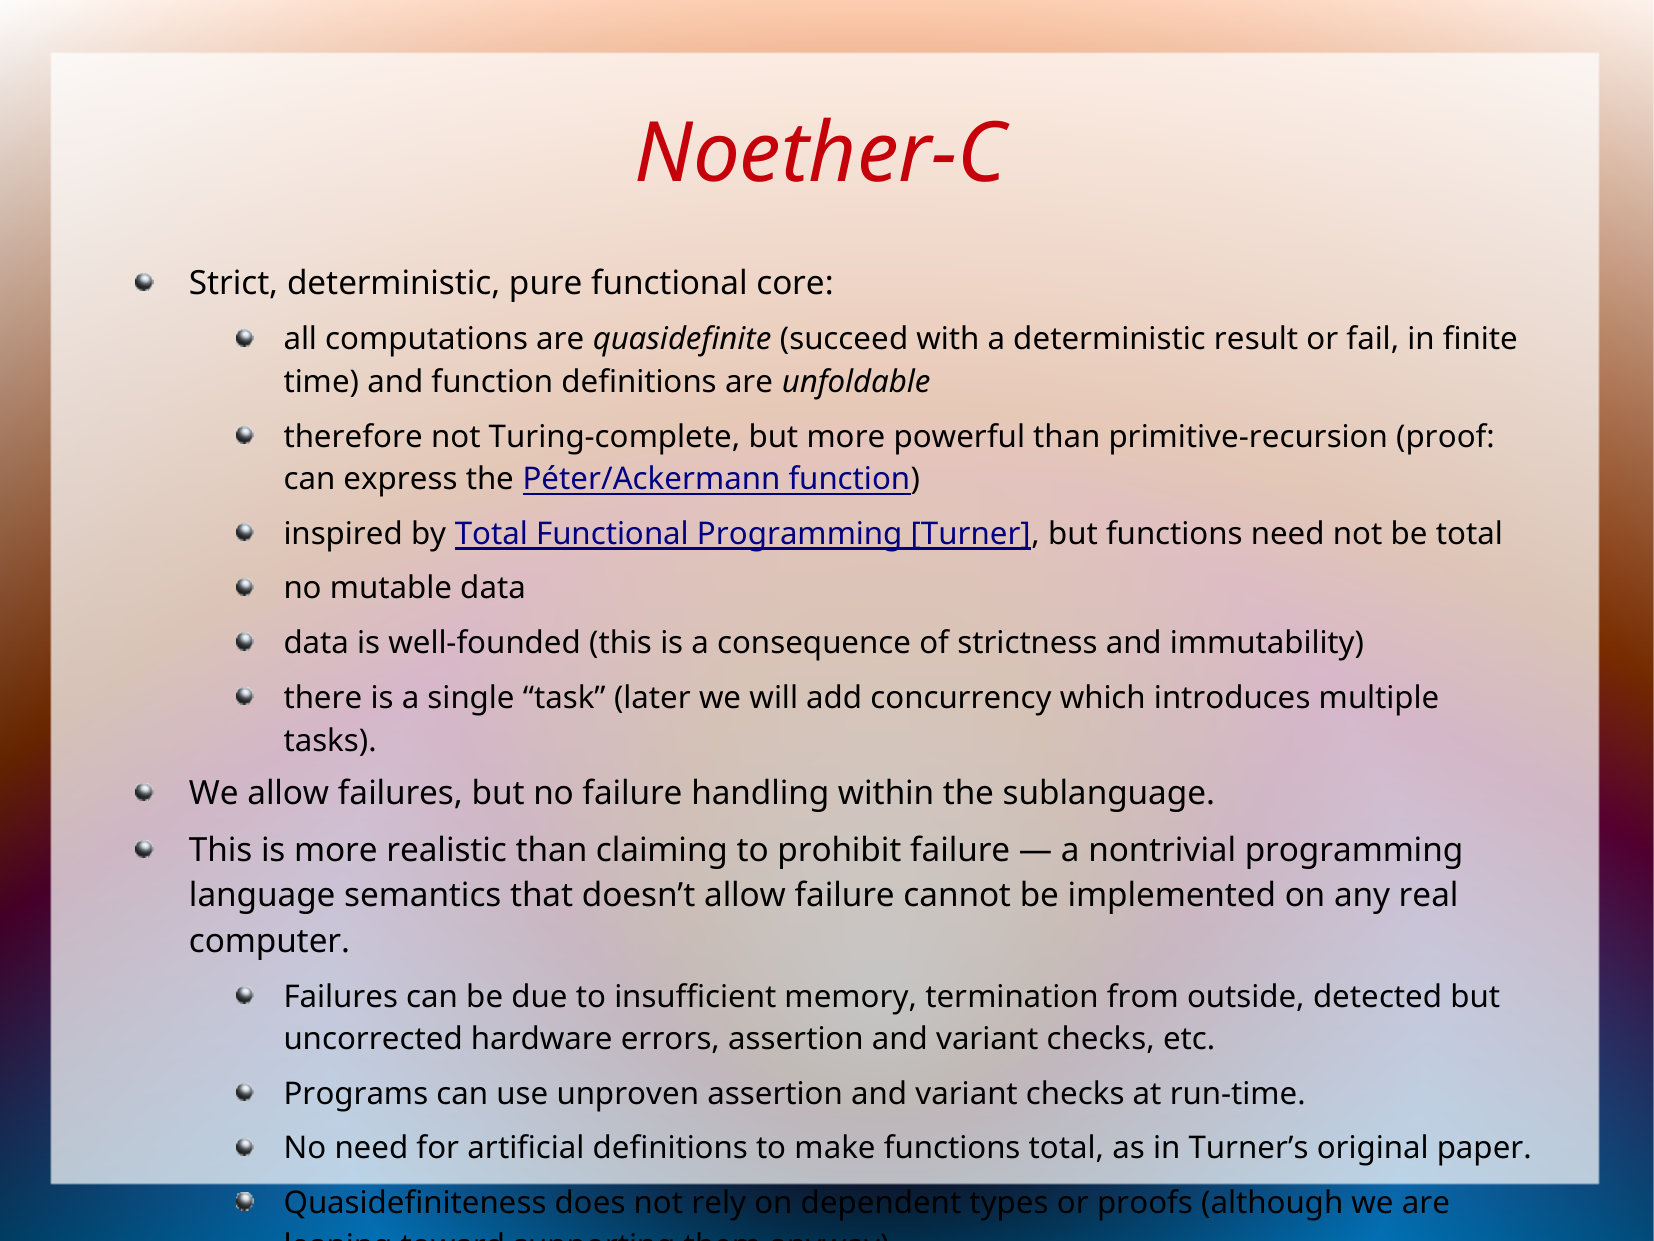

# Noether-C
Strict, deterministic, pure functional core:
all computations are quasidefinite (succeed with a deterministic result or fail, in finite time) and function definitions are unfoldable
therefore not Turing-complete, but more powerful than primitive-recursion (proof: can express the Péter/Ackermann function)
inspired by Total Functional Programming [Turner], but functions need not be total
no mutable data
data is well-founded (this is a consequence of strictness and immutability)
there is a single “task” (later we will add concurrency which introduces multiple tasks).
We allow failures, but no failure handling within the sublanguage.
This is more realistic than claiming to prohibit failure — a nontrivial programming language semantics that doesn’t allow failure cannot be implemented on any real computer.
Failures can be due to insufficient memory, termination from outside, detected but uncorrected hardware errors, assertion and variant checks, etc.
Programs can use unproven assertion and variant checks at run-time.
No need for artificial definitions to make functions total, as in Turner’s original paper.
Quasidefiniteness does not rely on dependent types or proofs (although we are leaning toward supporting them anyway).